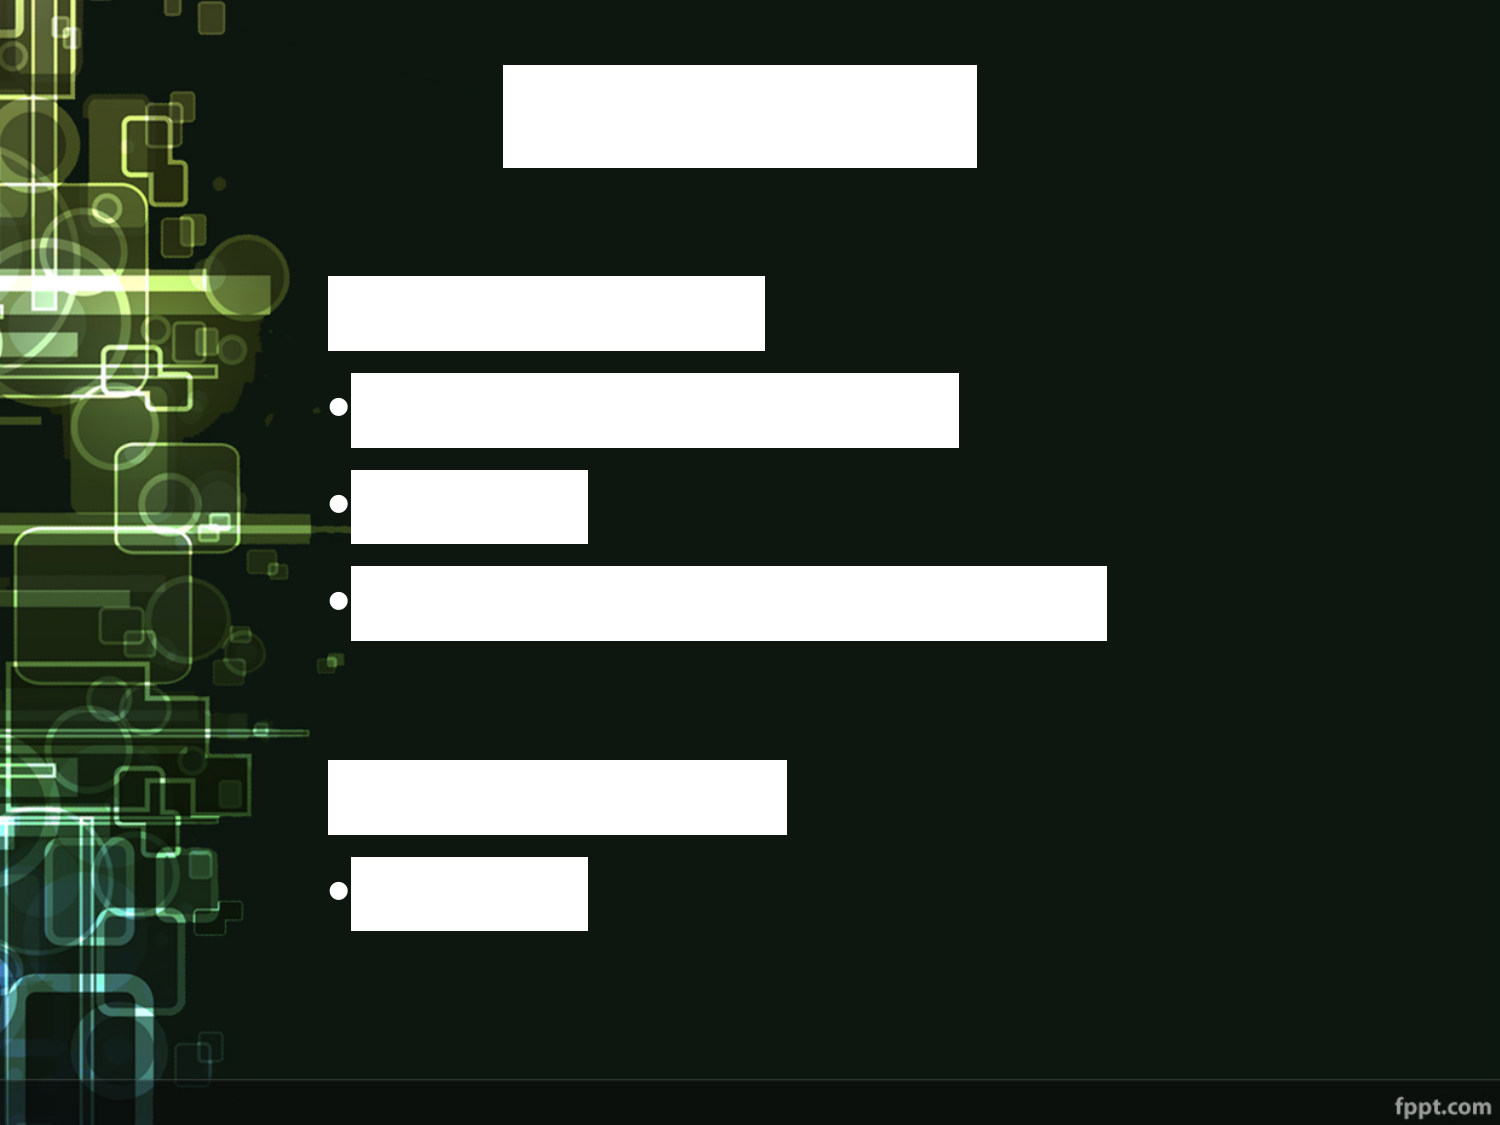

# Środowisko
Jako aplikacja:
Serwer aplikacji JEE
JRE 1.8
Przeglądarka internetowa
Jako biblioteka:
JRE 1.8